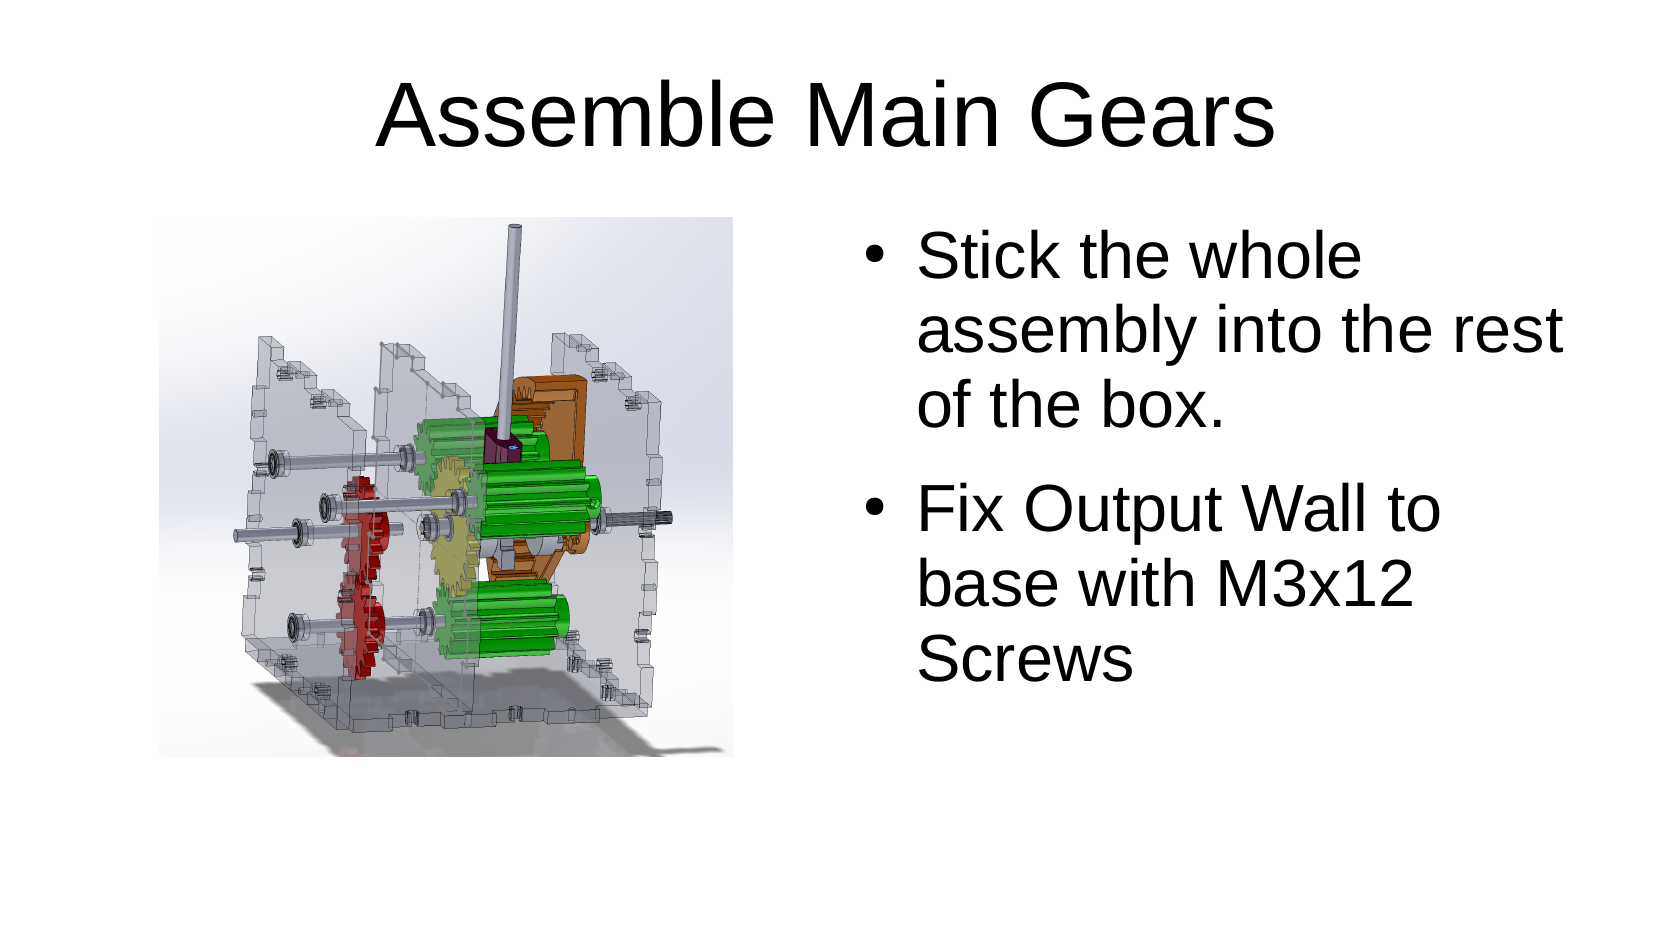

# Assemble Main Gears
Stick the whole assembly into the rest of the box.
Fix Output Wall to base with M3x12 Screws